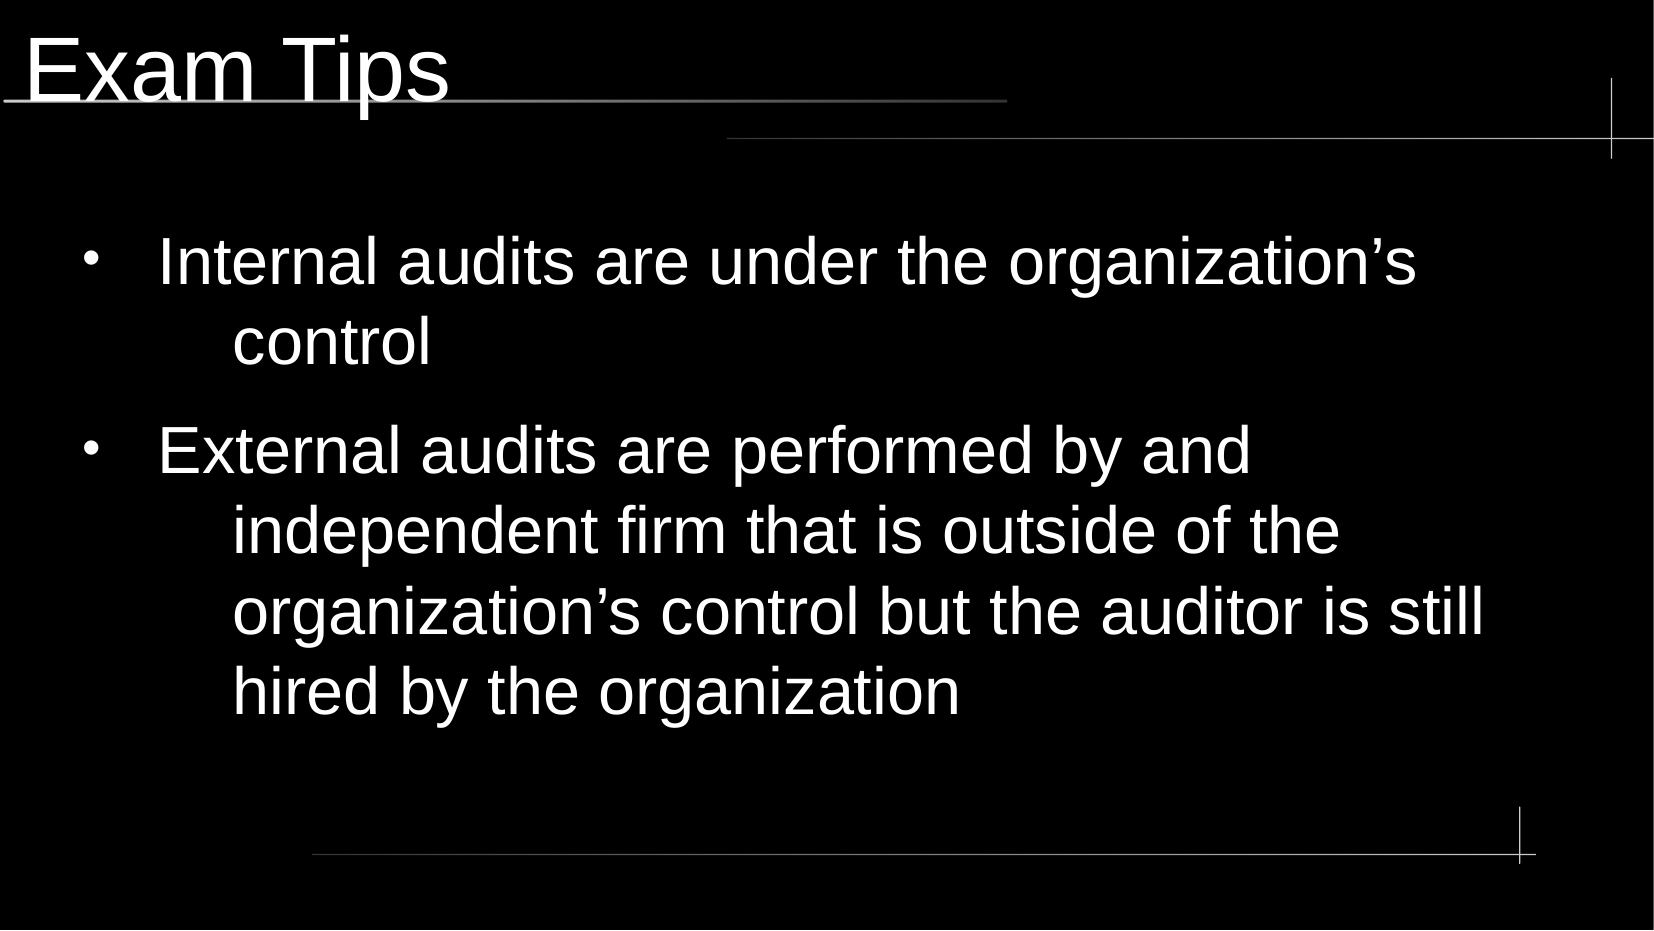

# Exam Tips
Internal audits are under the organization’s control
External audits are performed by and independent firm that is outside of the organization’s control but the auditor is still hired by the organization